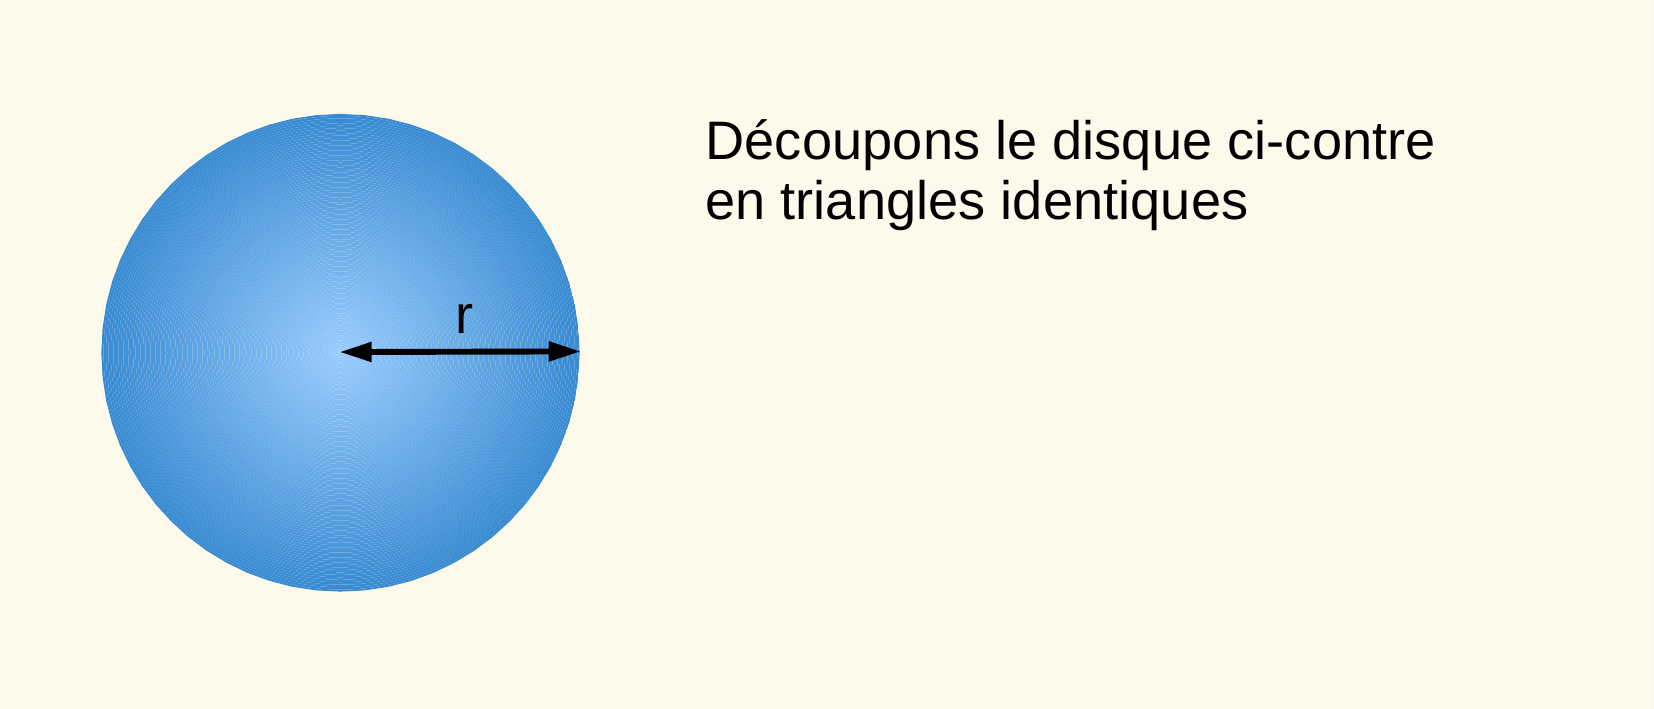

r
Découpons le disque ci-contre en triangles identiques